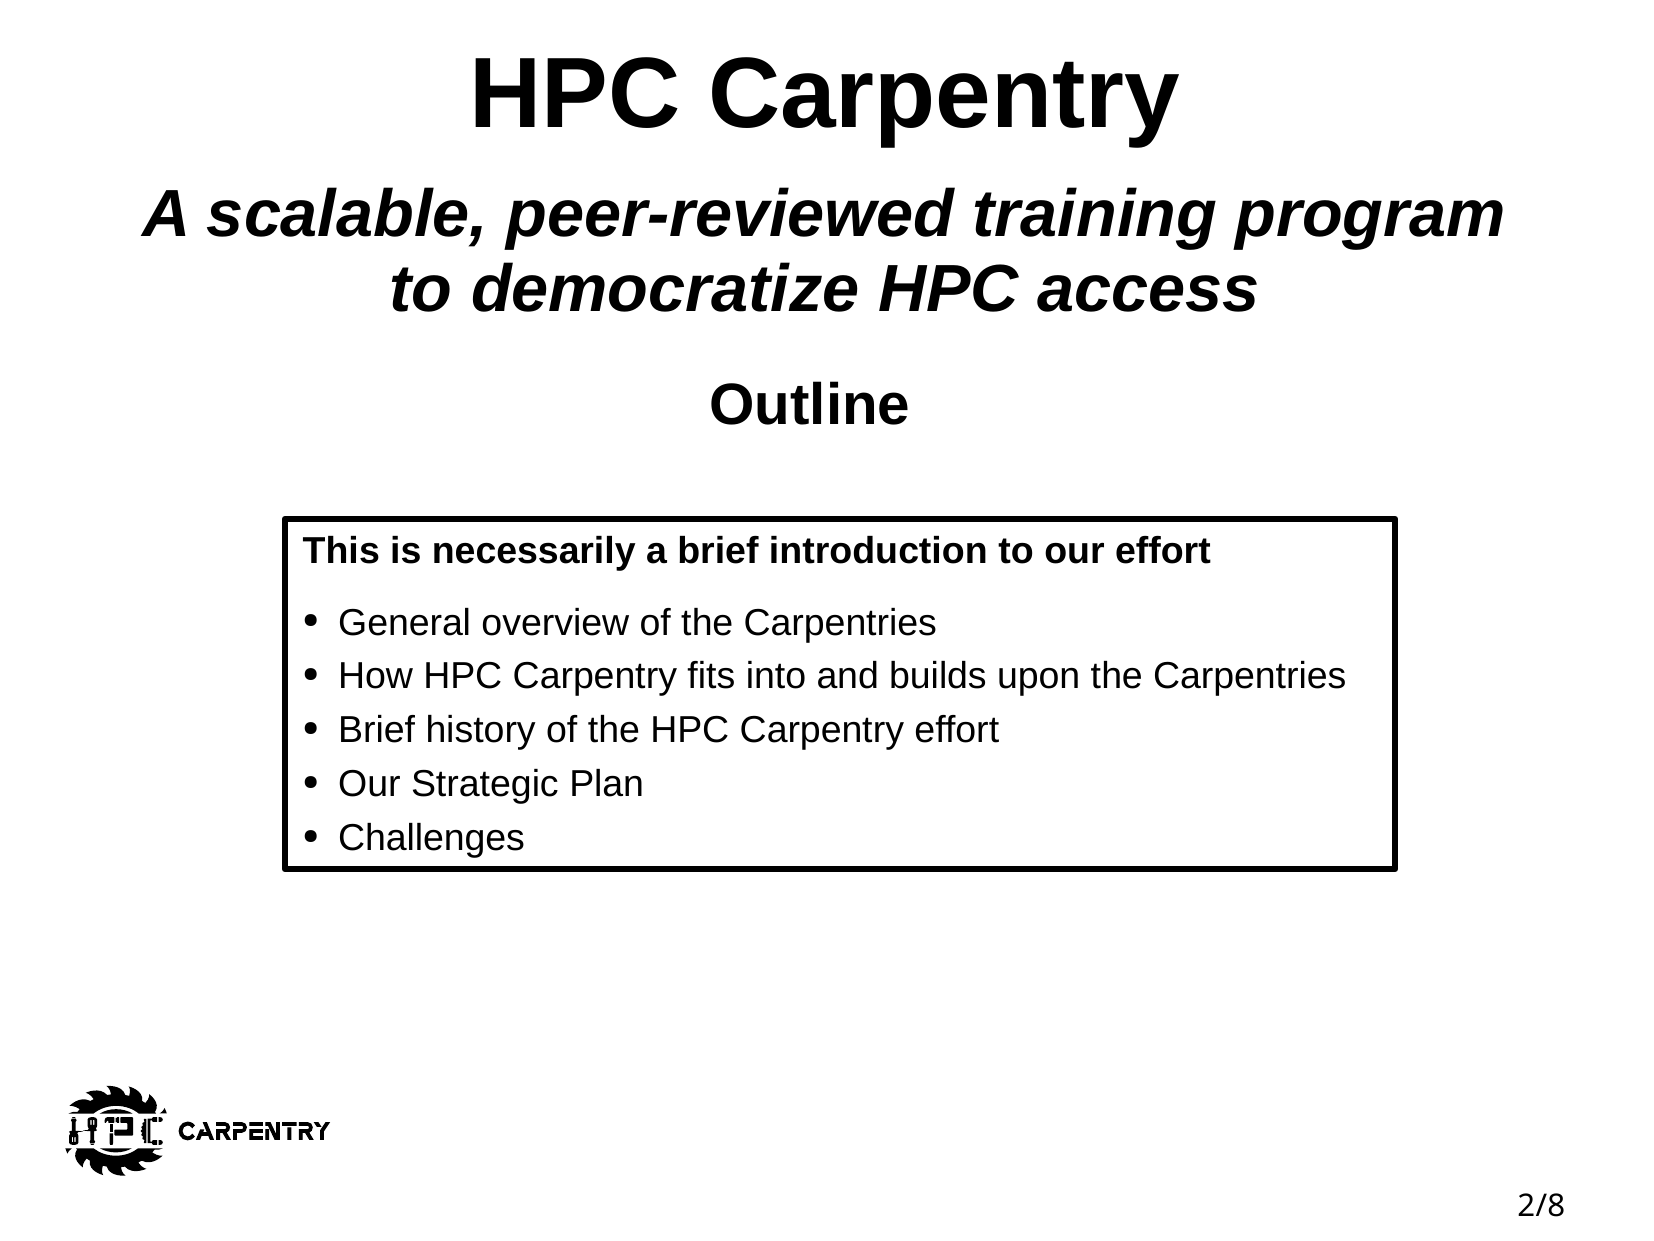

HPC Carpentry
A scalable, peer-reviewed training program
to democratize HPC access
Outline
This is necessarily a brief introduction to our effort
General overview of the Carpentries
How HPC Carpentry fits into and builds upon the Carpentries
Brief history of the HPC Carpentry effort
Our Strategic Plan
Challenges